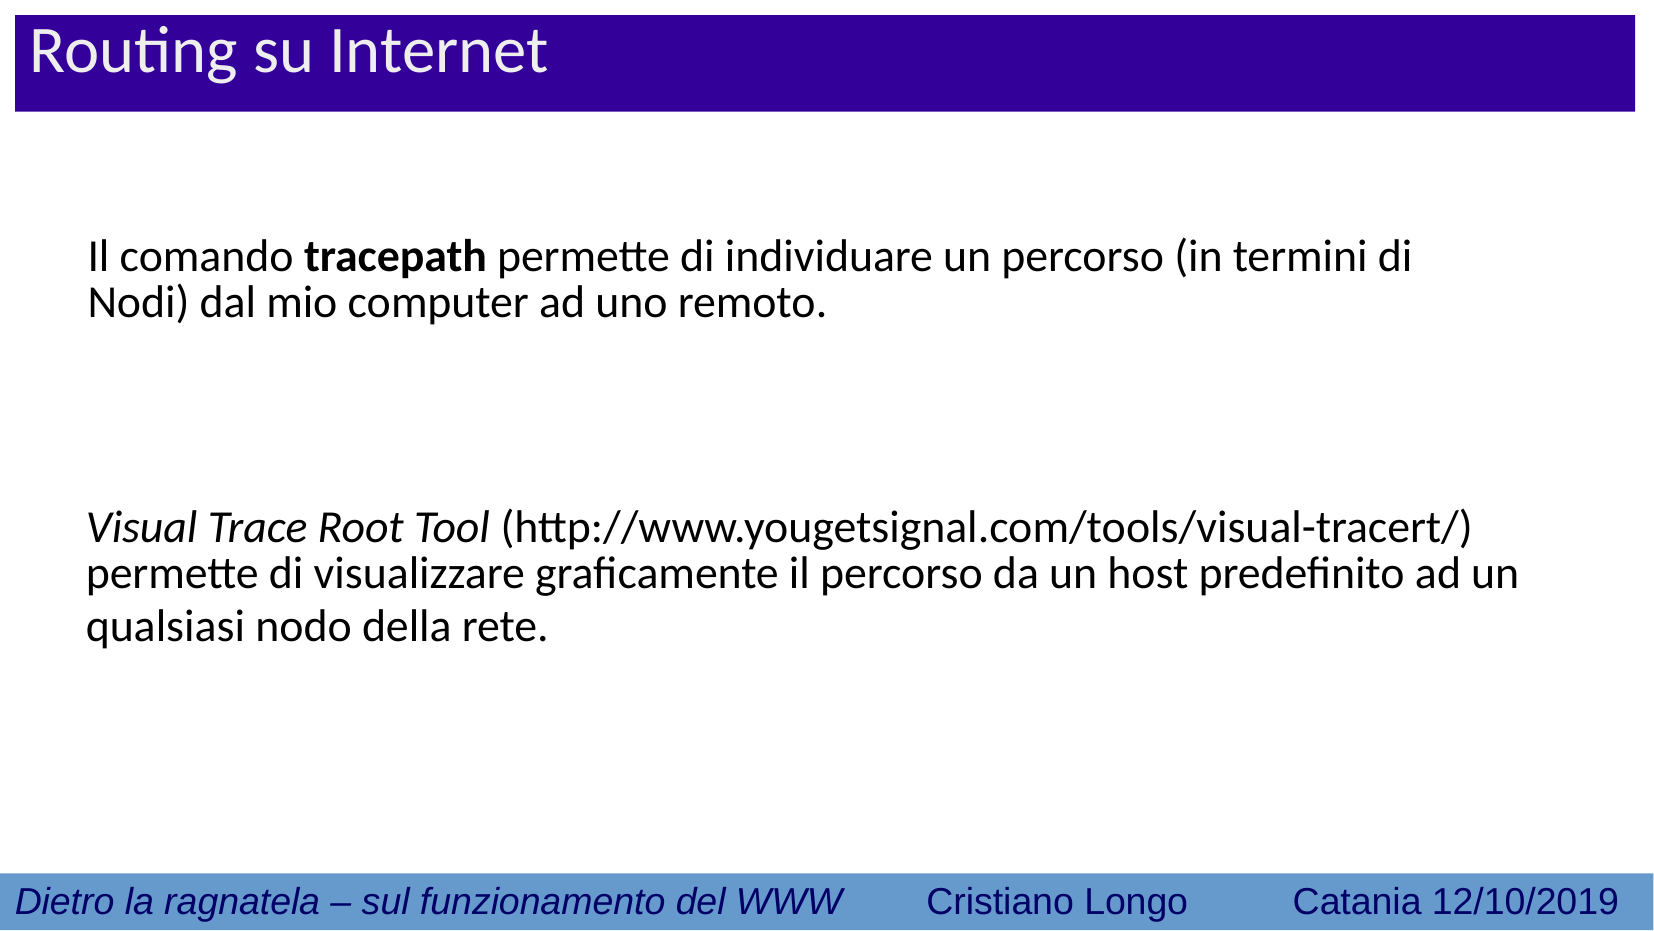

Routing su Internet
Il comando tracepath permette di individuare un percorso (in termini di Nodi) dal mio computer ad uno remoto.
Visual Trace Root Tool (http://www.yougetsignal.com/tools/visual-tracert/) permette di visualizzare graficamente il percorso da un host predefinito ad un qualsiasi nodo della rete.
Dietro la ragnatela – sul funzionamento del WWW Cristiano Longo Catania 12/10/2019